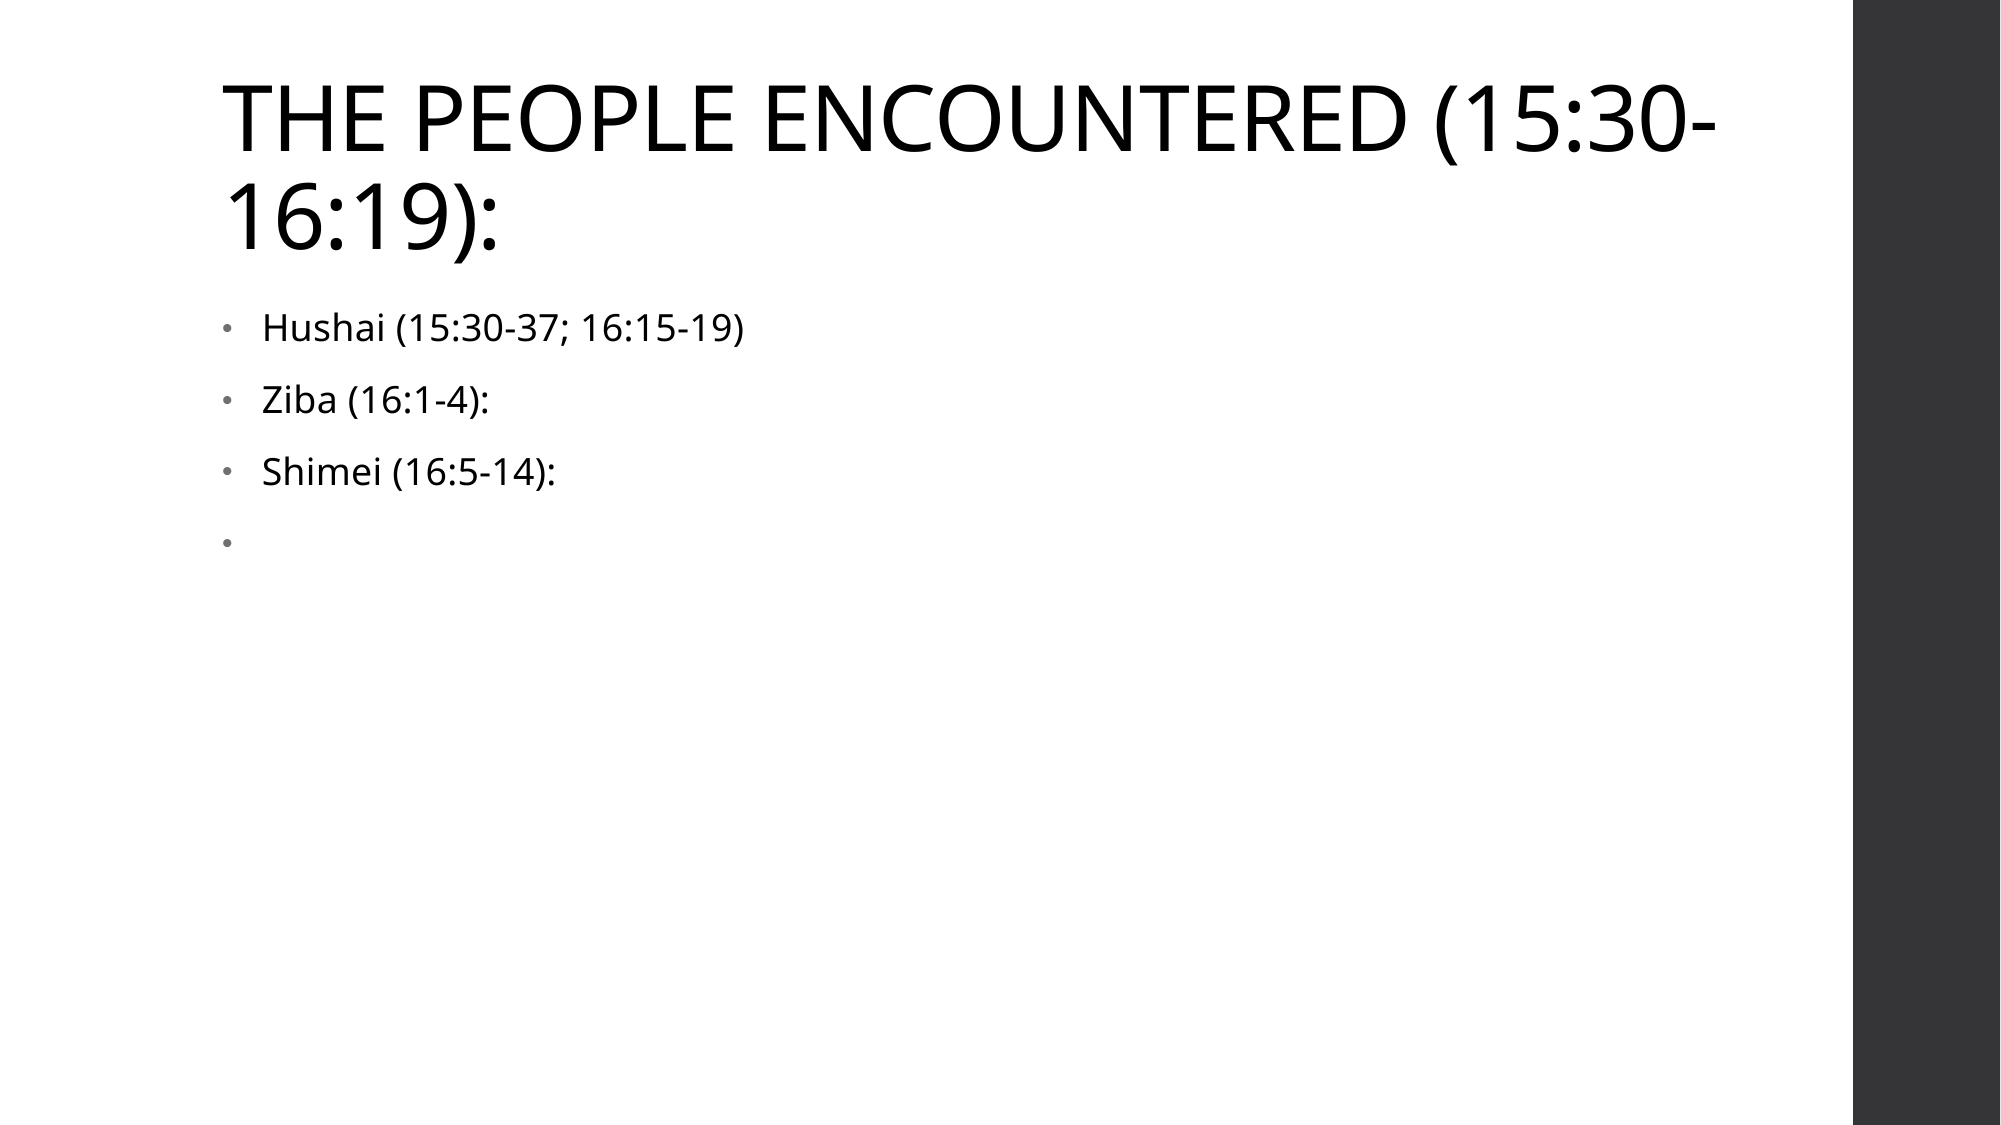

# THE PEOPLE ENCOUNTERED (15:30-16:19):
 Hushai (15:30-37; 16:15-19)
 Ziba (16:1-4):
 Shimei (16:5-14):